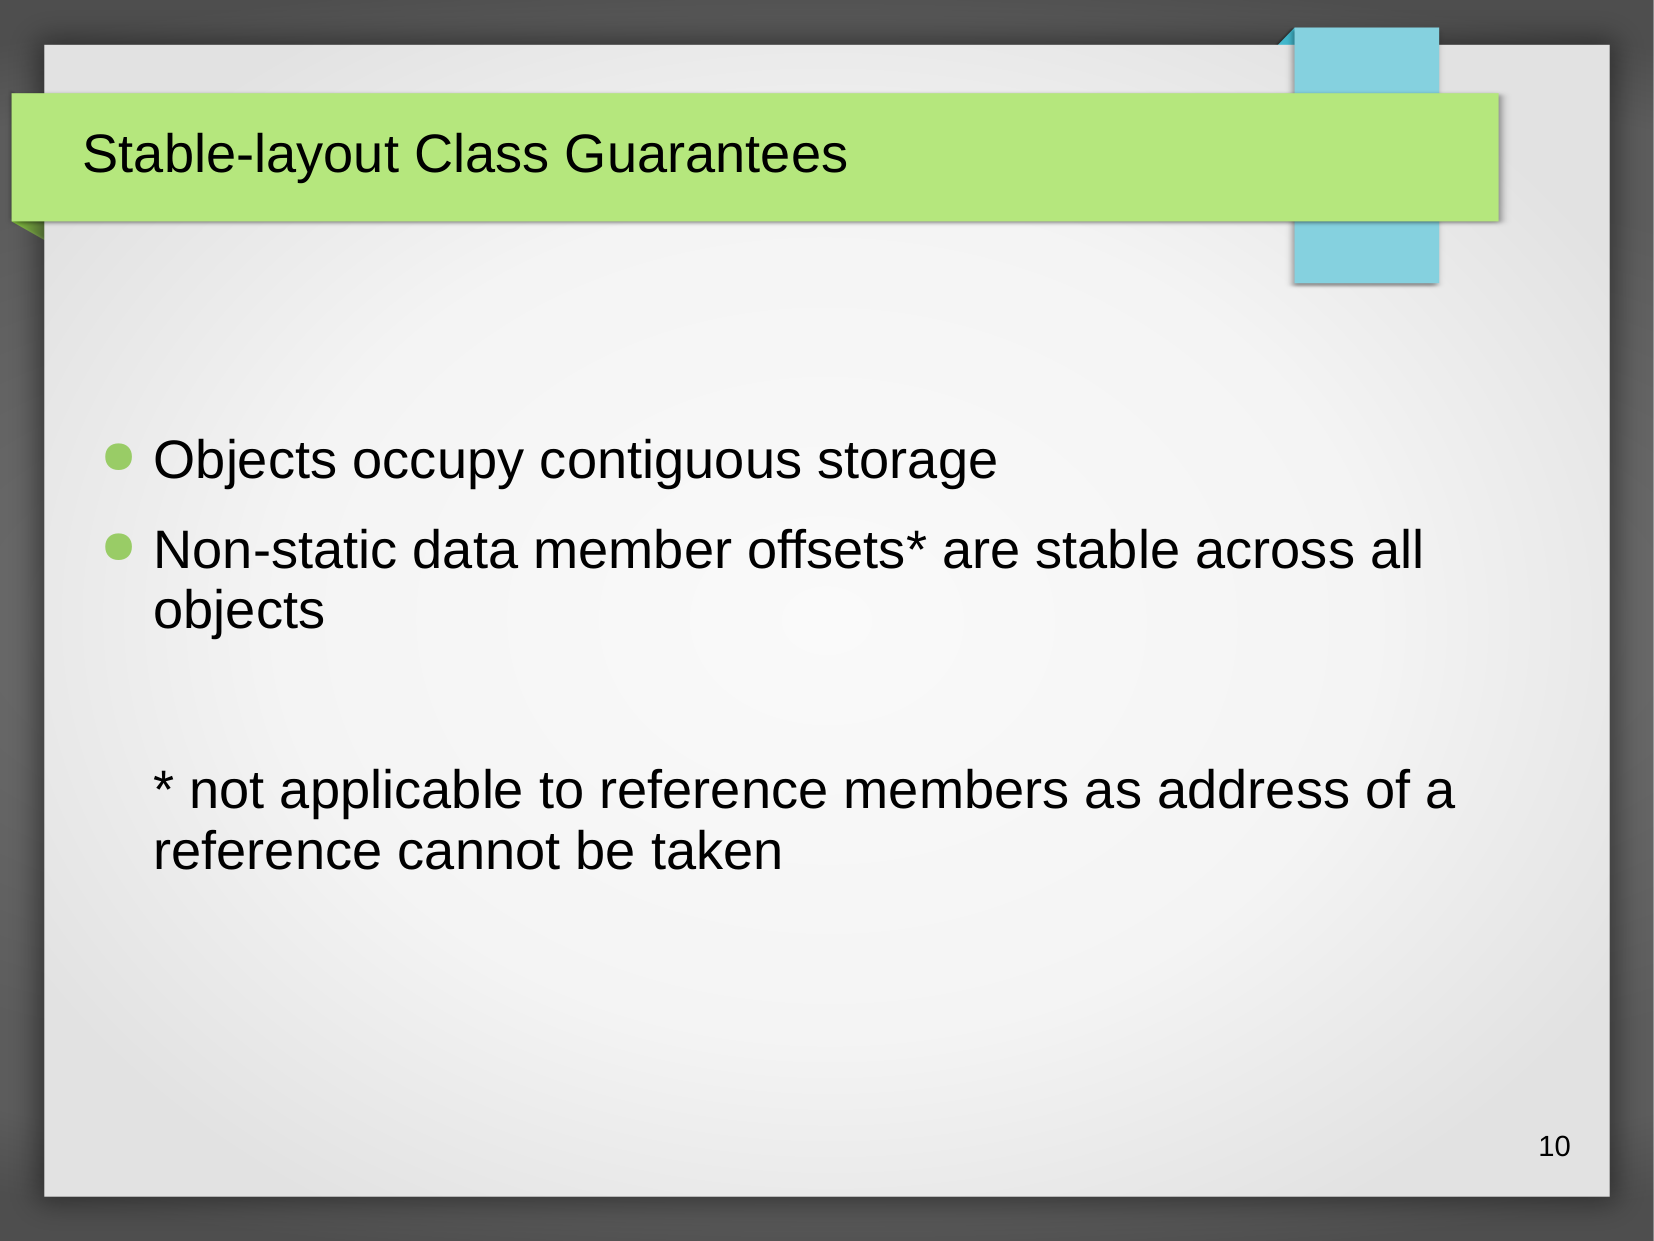

# Stable-layout Class Guarantees
Objects occupy contiguous storage
Non-static data member offsets* are stable across all objects
* not applicable to reference members as address of a reference cannot be taken
10